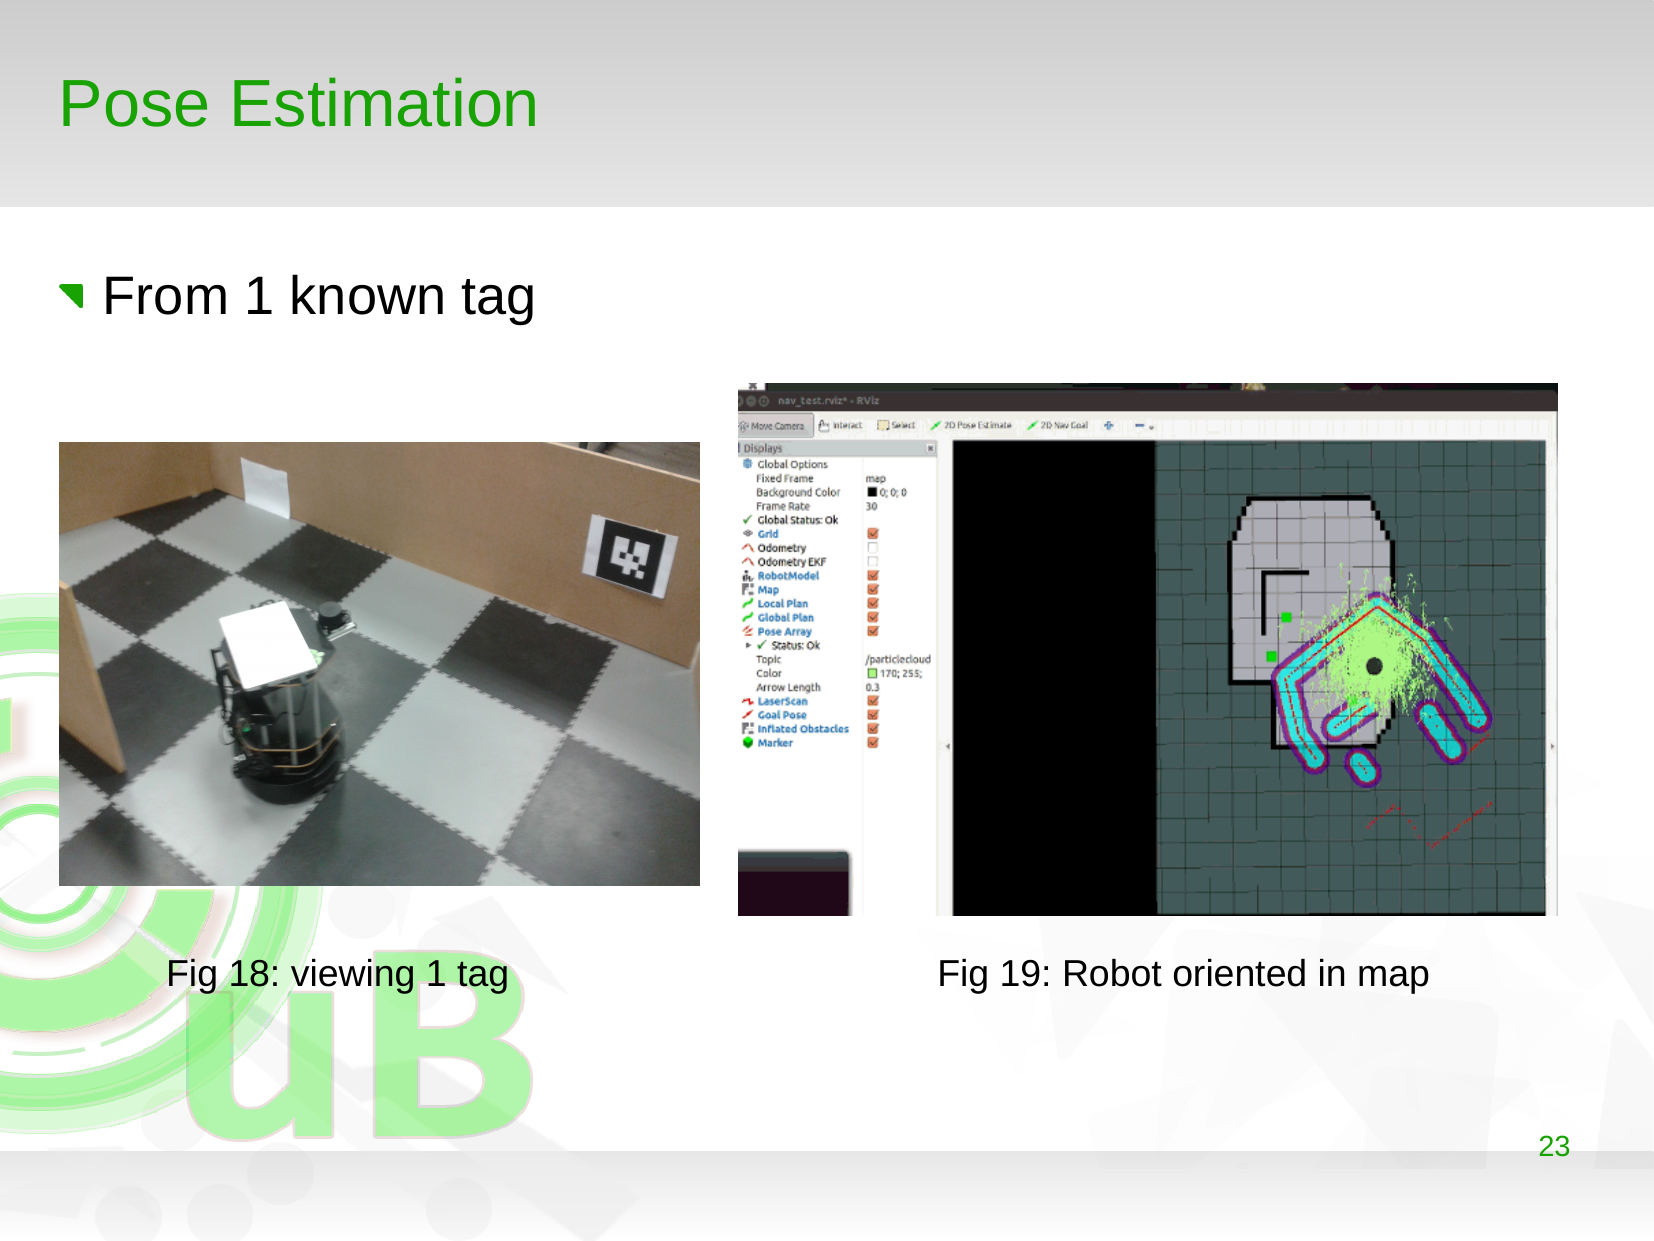

# Pose Estimation
From 1 known tag
Fig 18: viewing 1 tag
Fig 19: Robot oriented in map
23